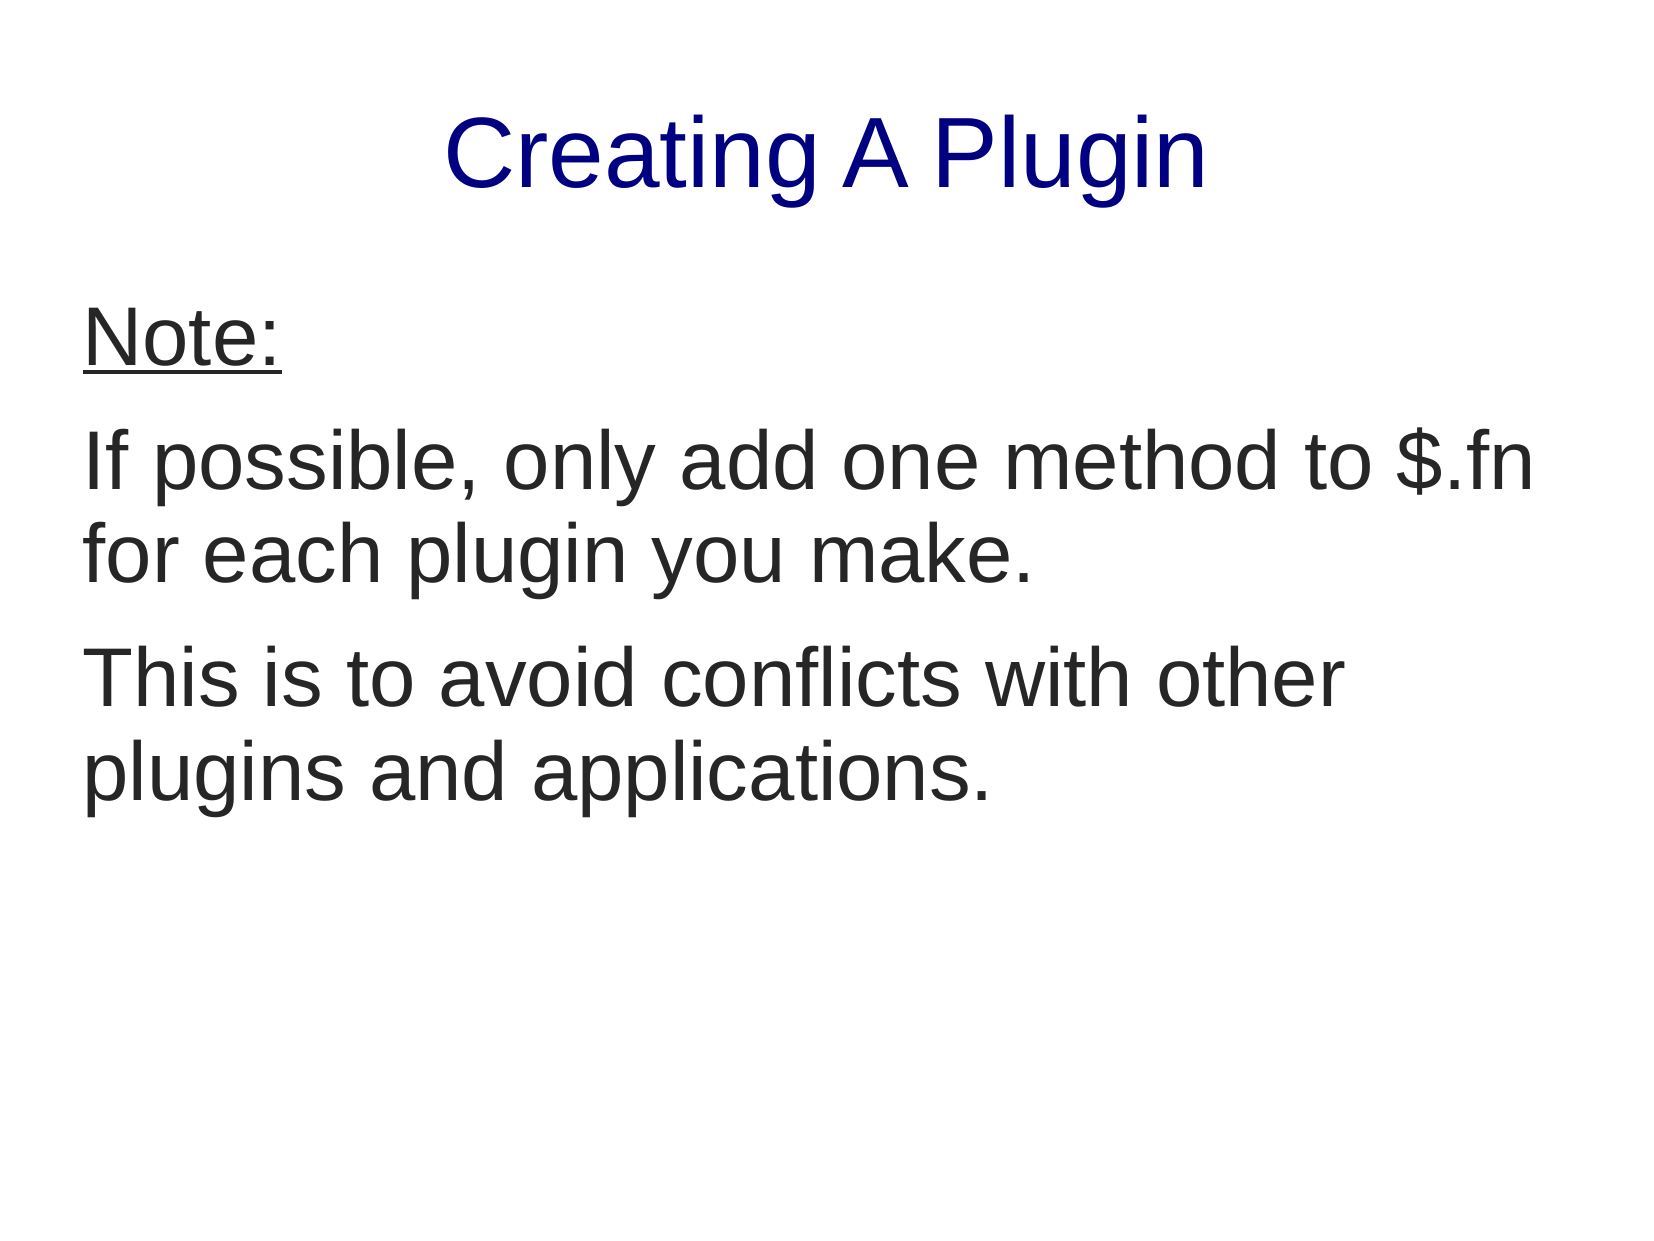

# Creating A Plugin
Note:
If possible, only add one method to $.fn for each plugin you make.
This is to avoid conflicts with other plugins and applications.